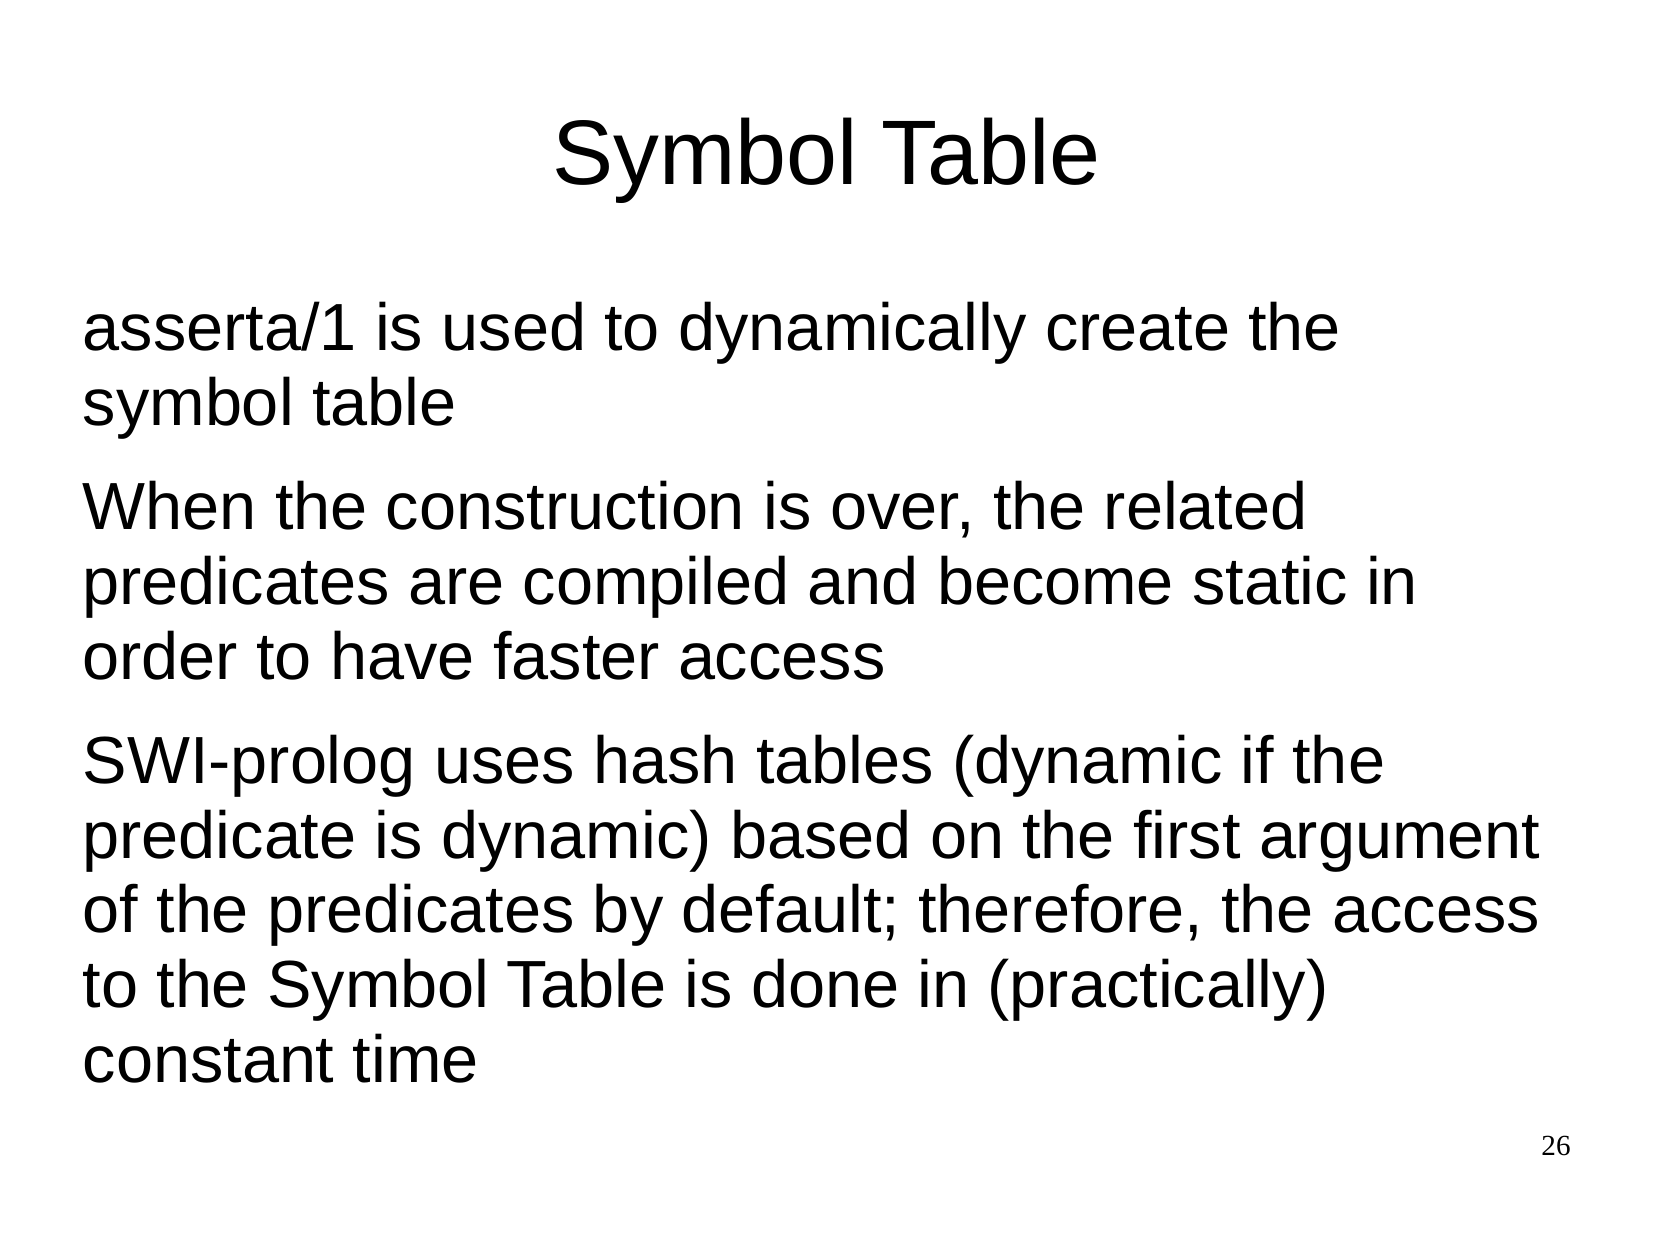

# Symbol Table
asserta/1 is used to dynamically create the symbol table
When the construction is over, the related predicates are compiled and become static in order to have faster access
SWI-prolog uses hash tables (dynamic if the predicate is dynamic) based on the first argument of the predicates by default; therefore, the access to the Symbol Table is done in (practically) constant time
26